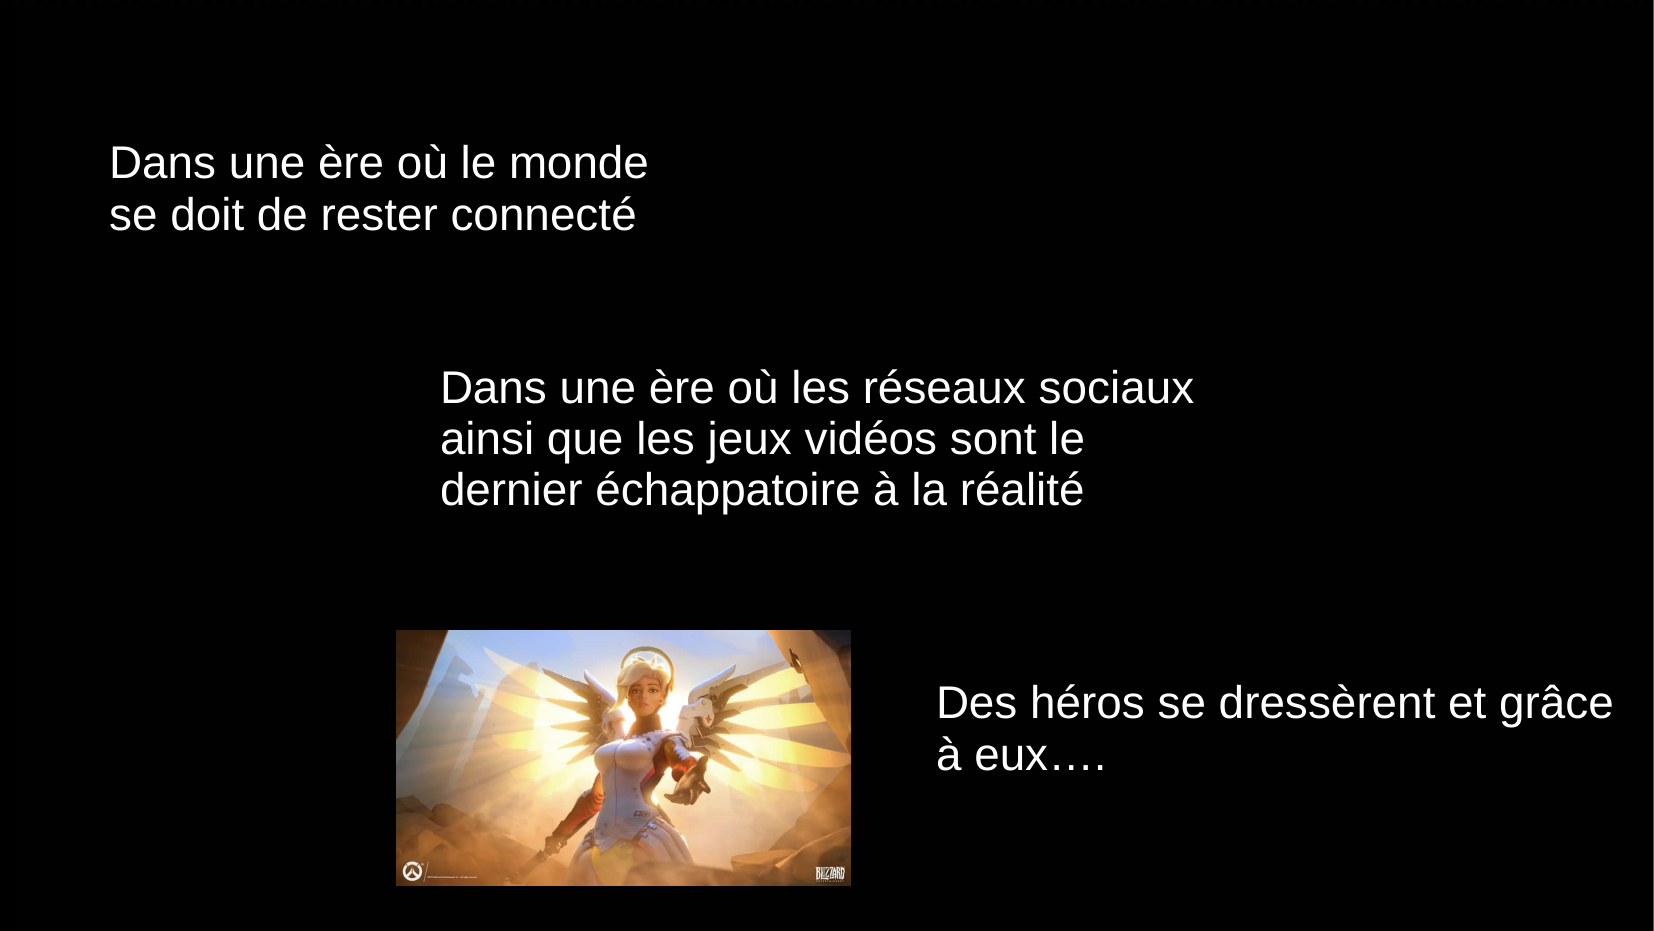

#
Dans une ère où le monde se doit de rester connecté
Dans une ère où les réseaux sociaux ainsi que les jeux vidéos sont le dernier échappatoire à la réalité
Des héros se dressèrent et grâce à eux….